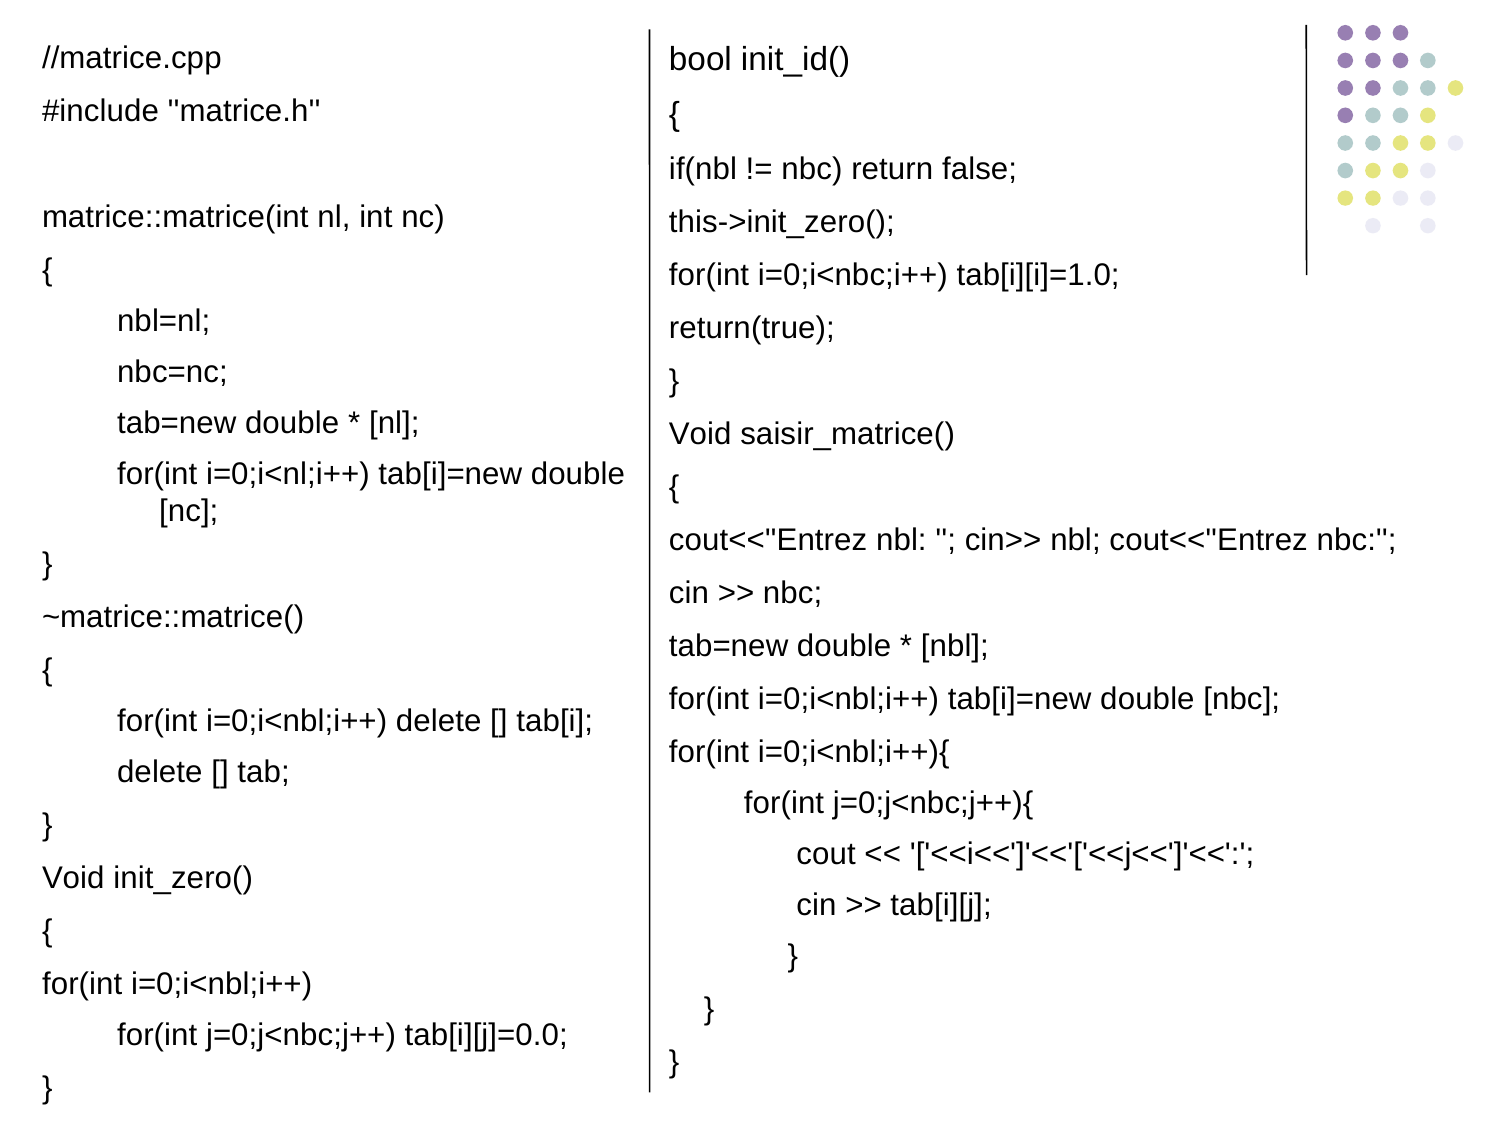

# //matrice.cpp
#include ''matrice.h''
matrice::matrice(int nl, int nc)
{
nbl=nl;
nbc=nc;
tab=new double * [nl];
for(int i=0;i<nl;i++) tab[i]=new double [nc];
}
~matrice::matrice()
{
for(int i=0;i<nbl;i++) delete [] tab[i];
delete [] tab;
}
Void init_zero()
{
for(int i=0;i<nbl;i++)
for(int j=0;j<nbc;j++) tab[i][j]=0.0;
}
bool init_id()
{
if(nbl != nbc) return false;
this->init_zero();
for(int i=0;i<nbc;i++) tab[i][i]=1.0;
return(true);
}
Void saisir_matrice()
{
cout<<''Entrez nbl: ''; cin>> nbl; cout<<''Entrez nbc:'';
cin >> nbc;
tab=new double * [nbl];
for(int i=0;i<nbl;i++) tab[i]=new double [nbc];
for(int i=0;i<nbl;i++){
for(int j=0;j<nbc;j++){
 cout << '['<<i<<']'<<'['<<j<<']'<<':';
 cin >> tab[i][j];
 }
 }
}